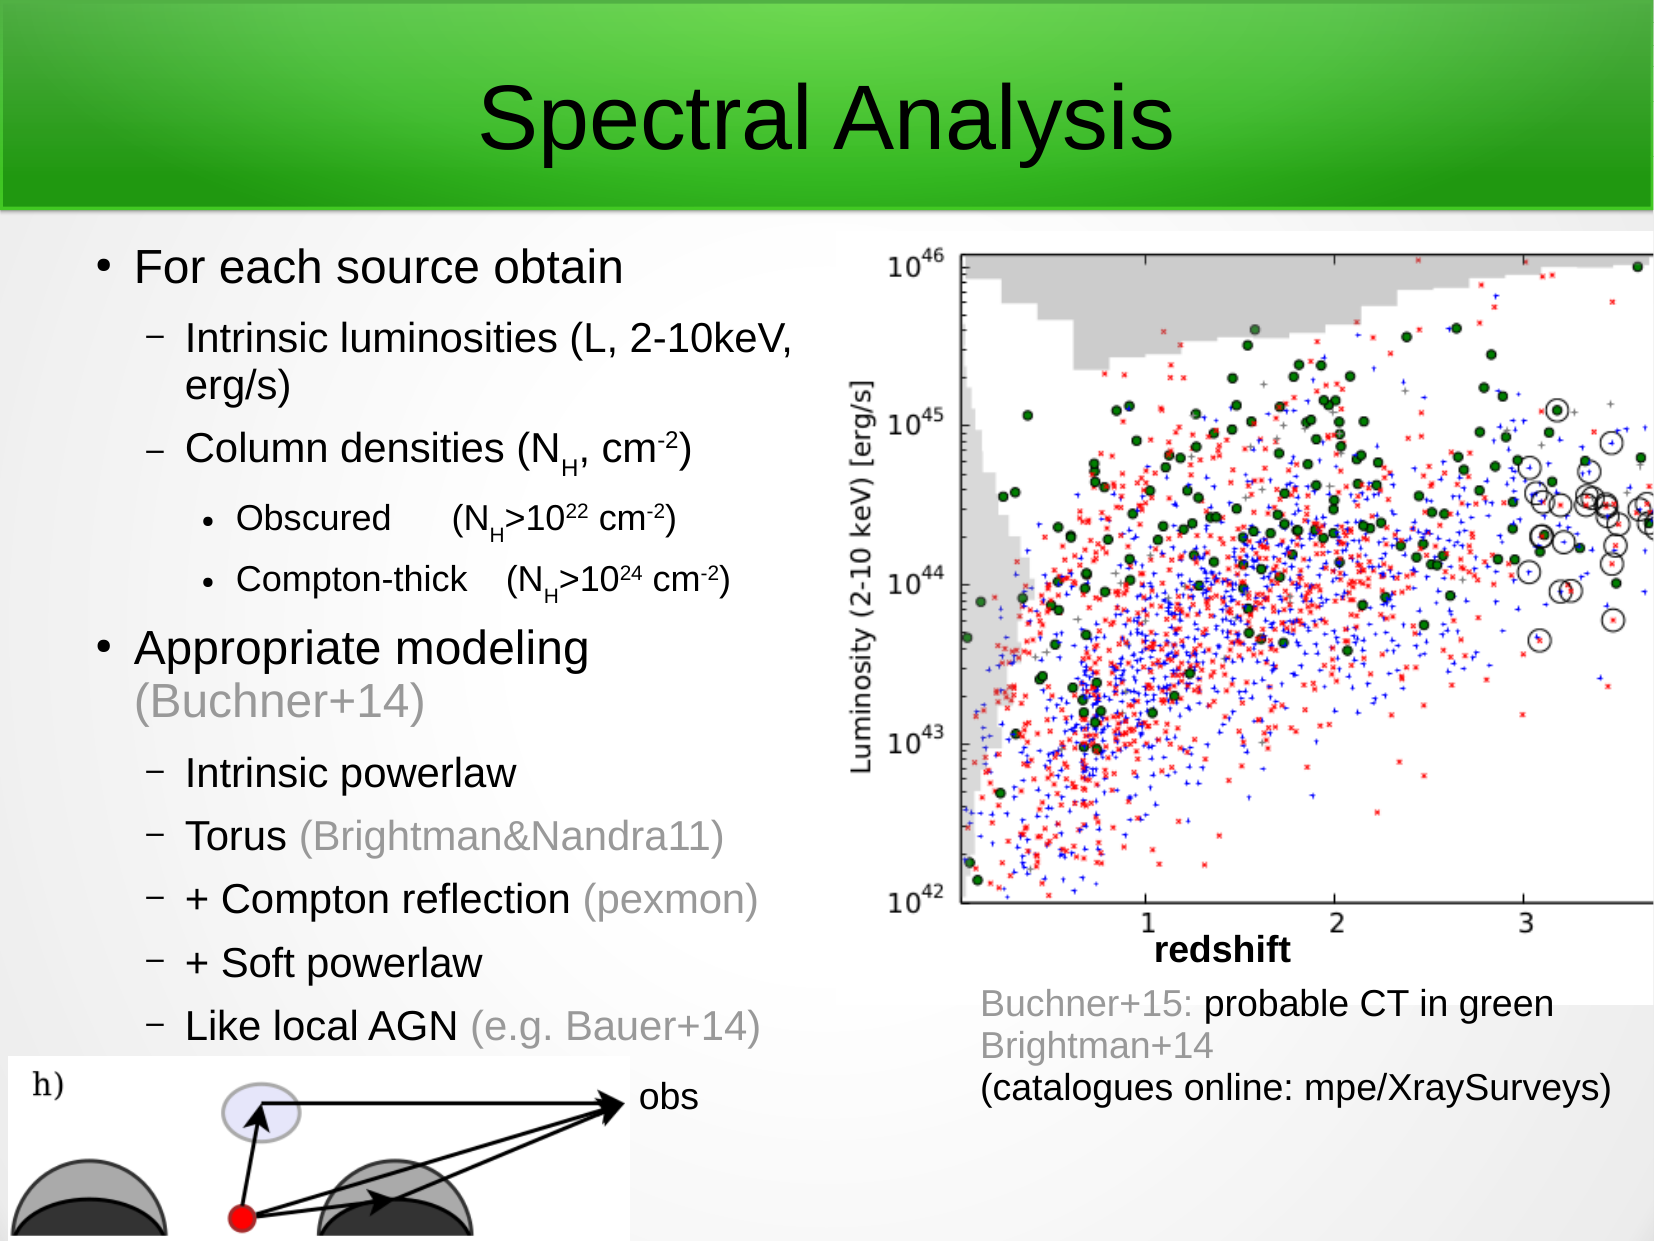

# Spectral Analysis
For each source obtain
Intrinsic luminosities (L, 2-10keV, erg/s)
Column densities (NH, cm-2)
Obscured 		(NH>1022 cm-2)
Compton-thick 	(NH>1024 cm-2)
Appropriate modeling (Buchner+14)
Intrinsic powerlaw
Torus (Brightman&Nandra11)
+ Compton reflection (pexmon)
+ Soft powerlaw
Like local AGN (e.g. Bauer+14)
redshift
Buchner+15: probable CT in green
Brightman+14
(catalogues online: mpe/XraySurveys)
obs